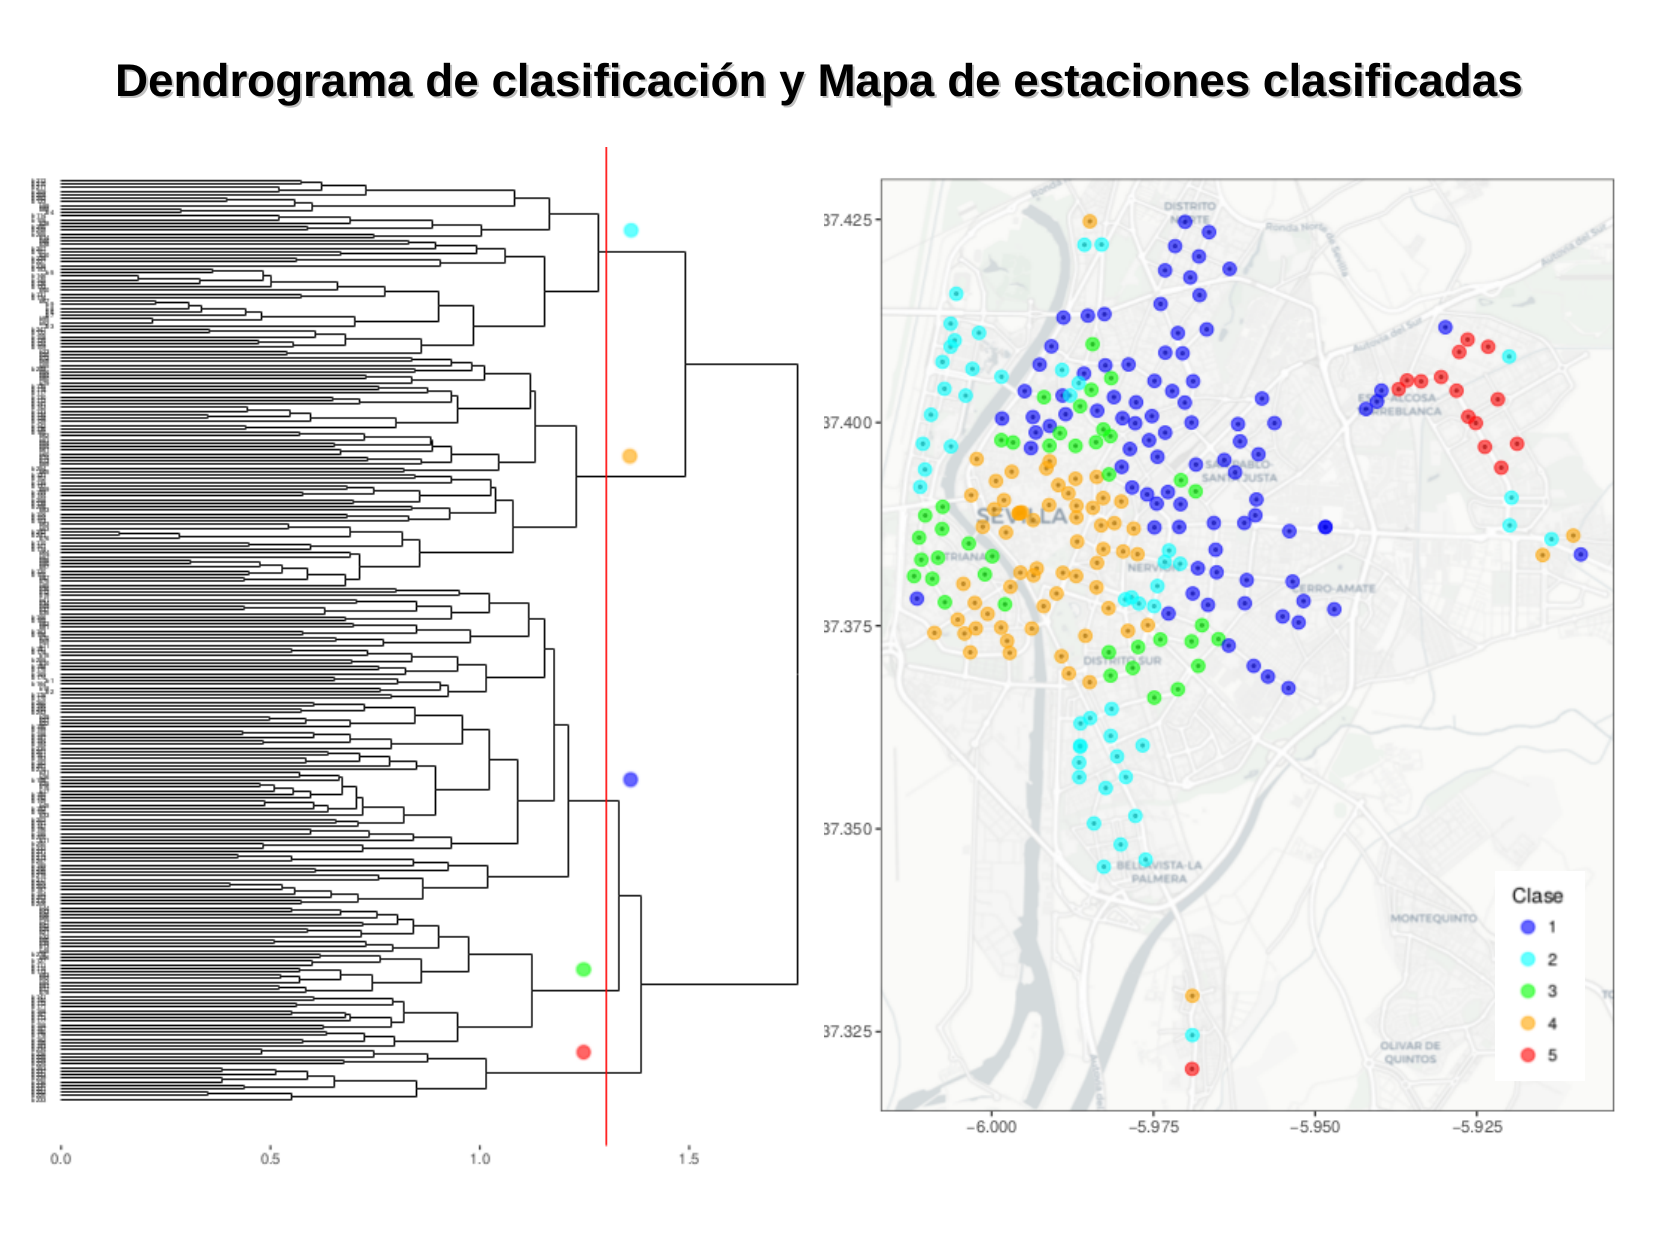

Dendrograma de clasificación y Mapa de estaciones clasificadas